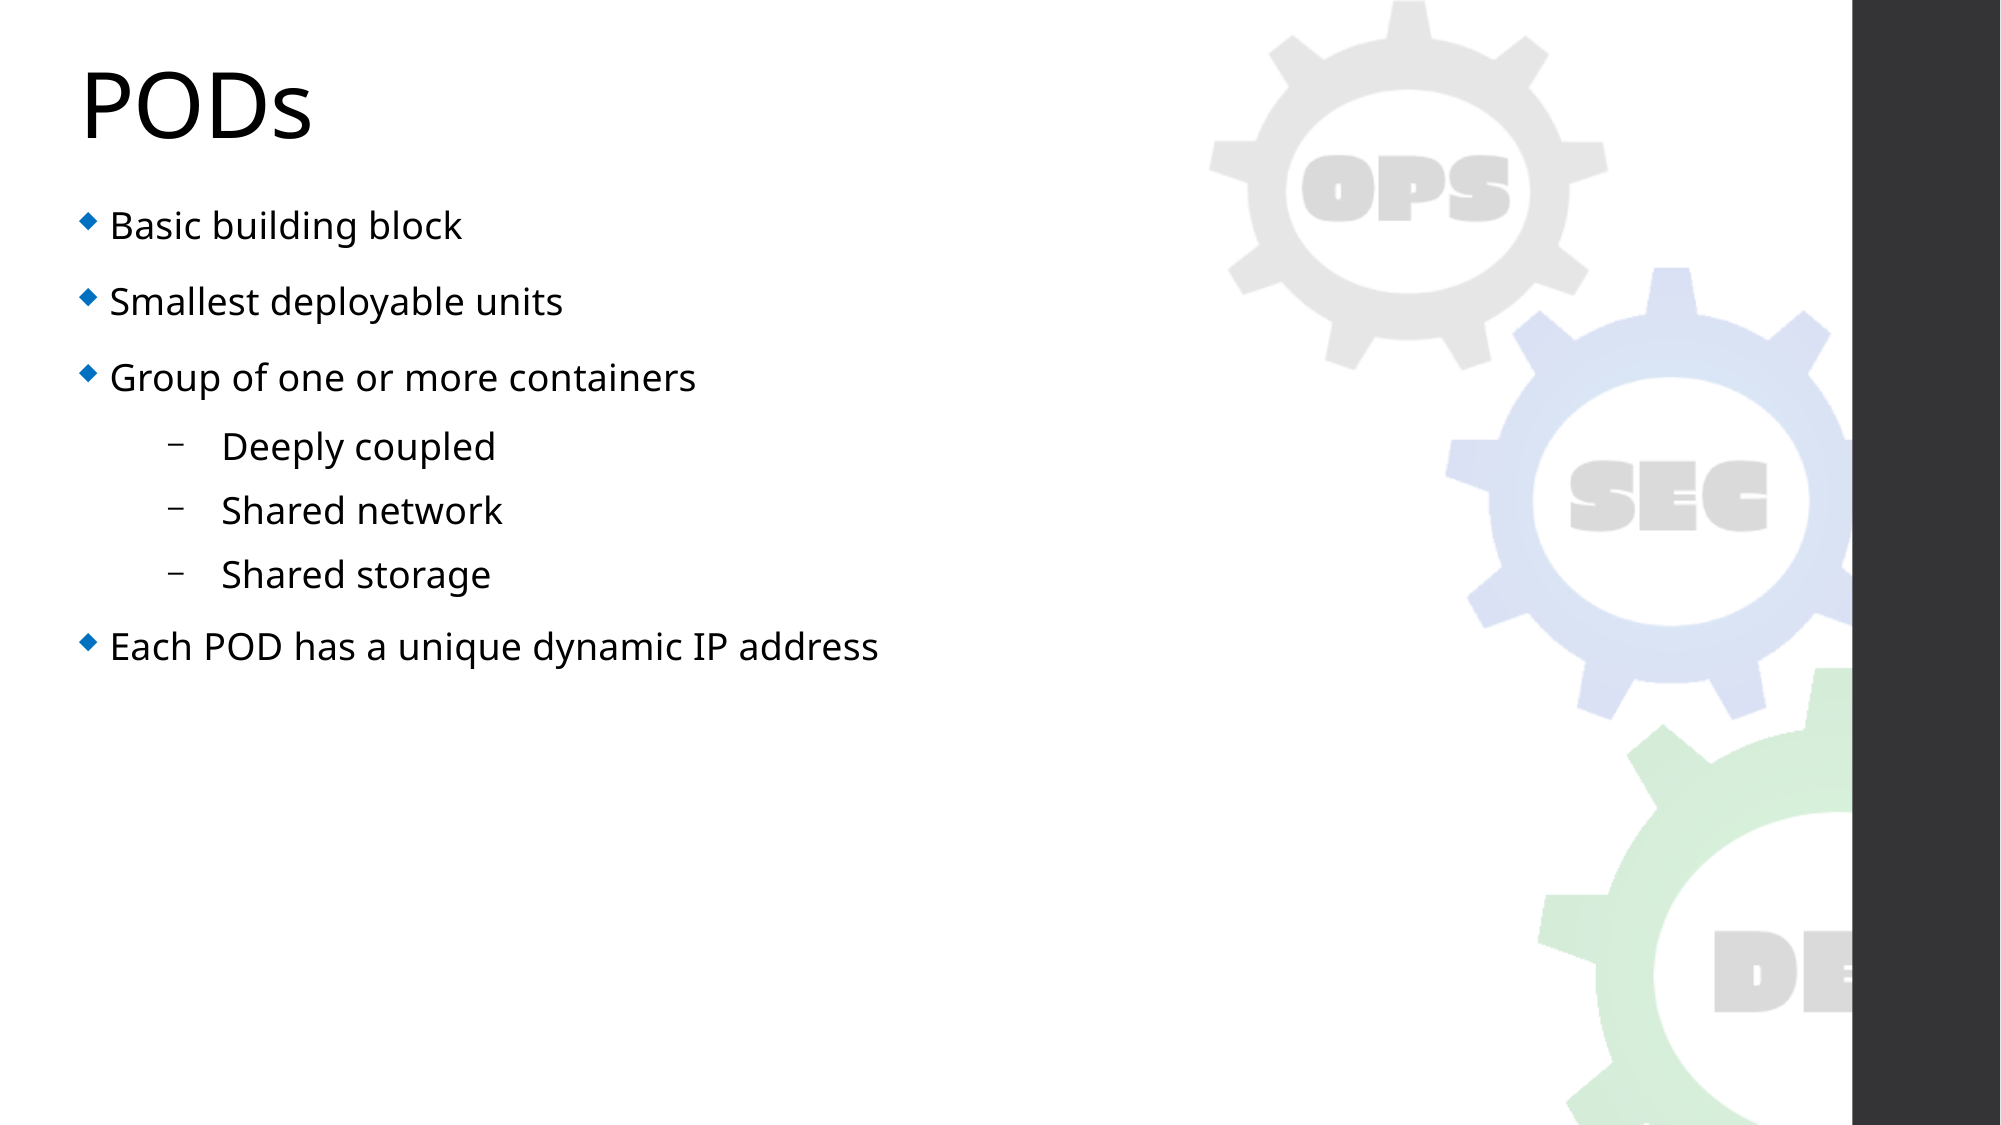

# PODs
Basic building block
Smallest deployable units
Group of one or more containers
Deeply coupled
Shared network
Shared storage
Each POD has a unique dynamic IP address